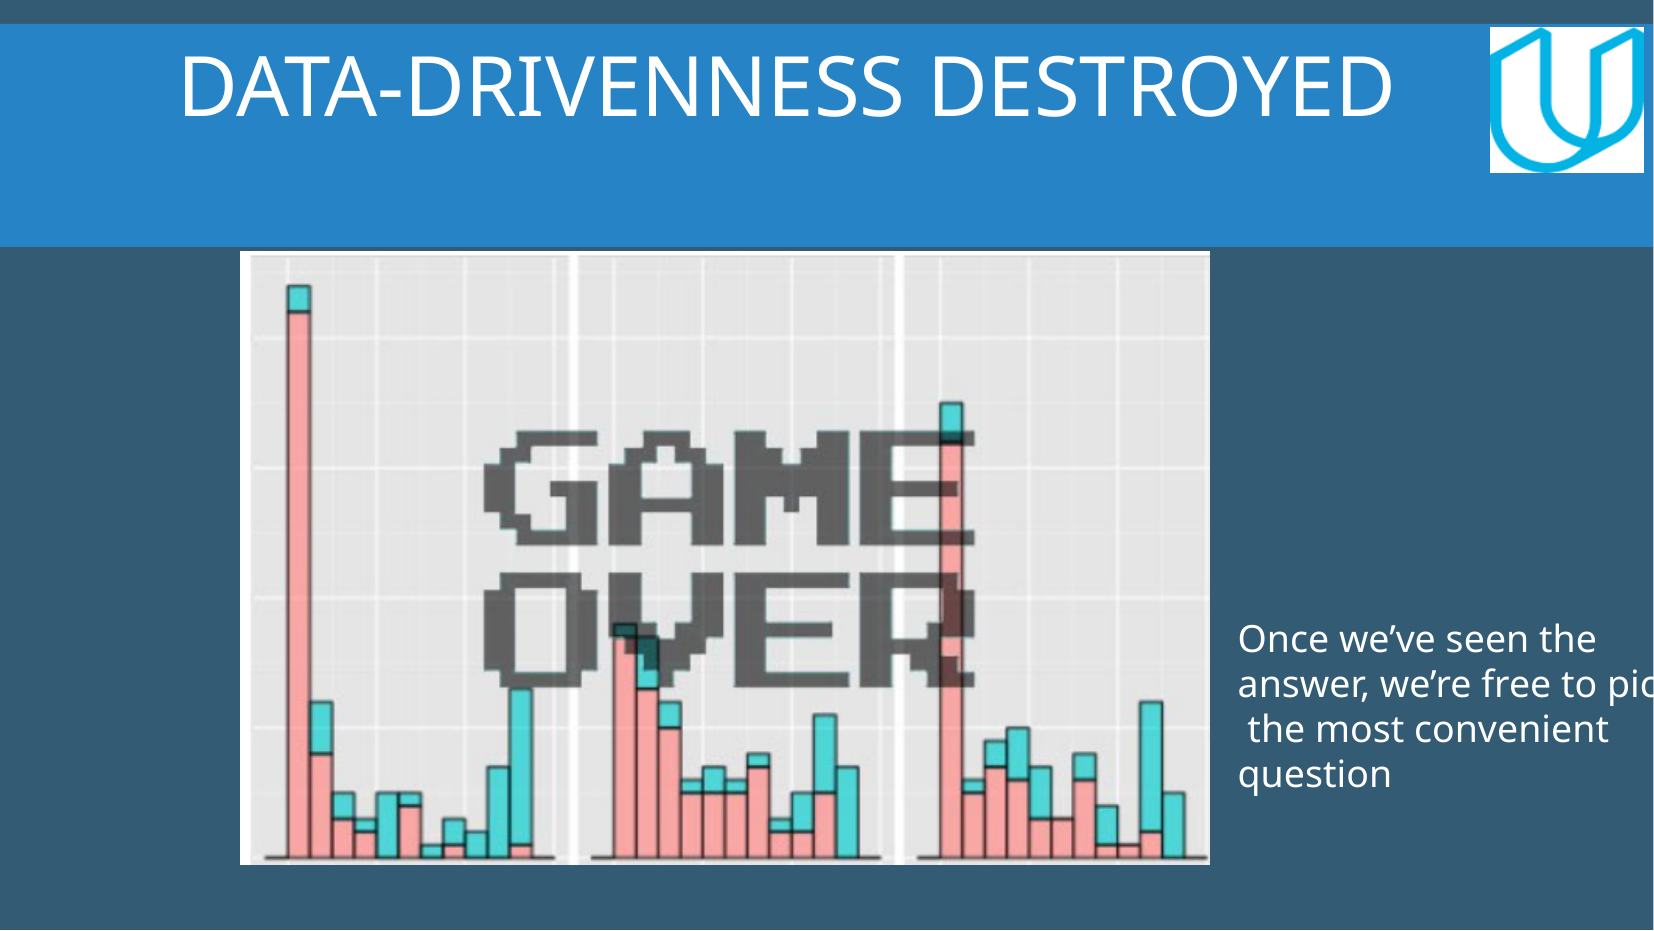

Data-drivenness destroyed
Once we’ve seen the
answer, we’re free to pick
 the most convenient
question